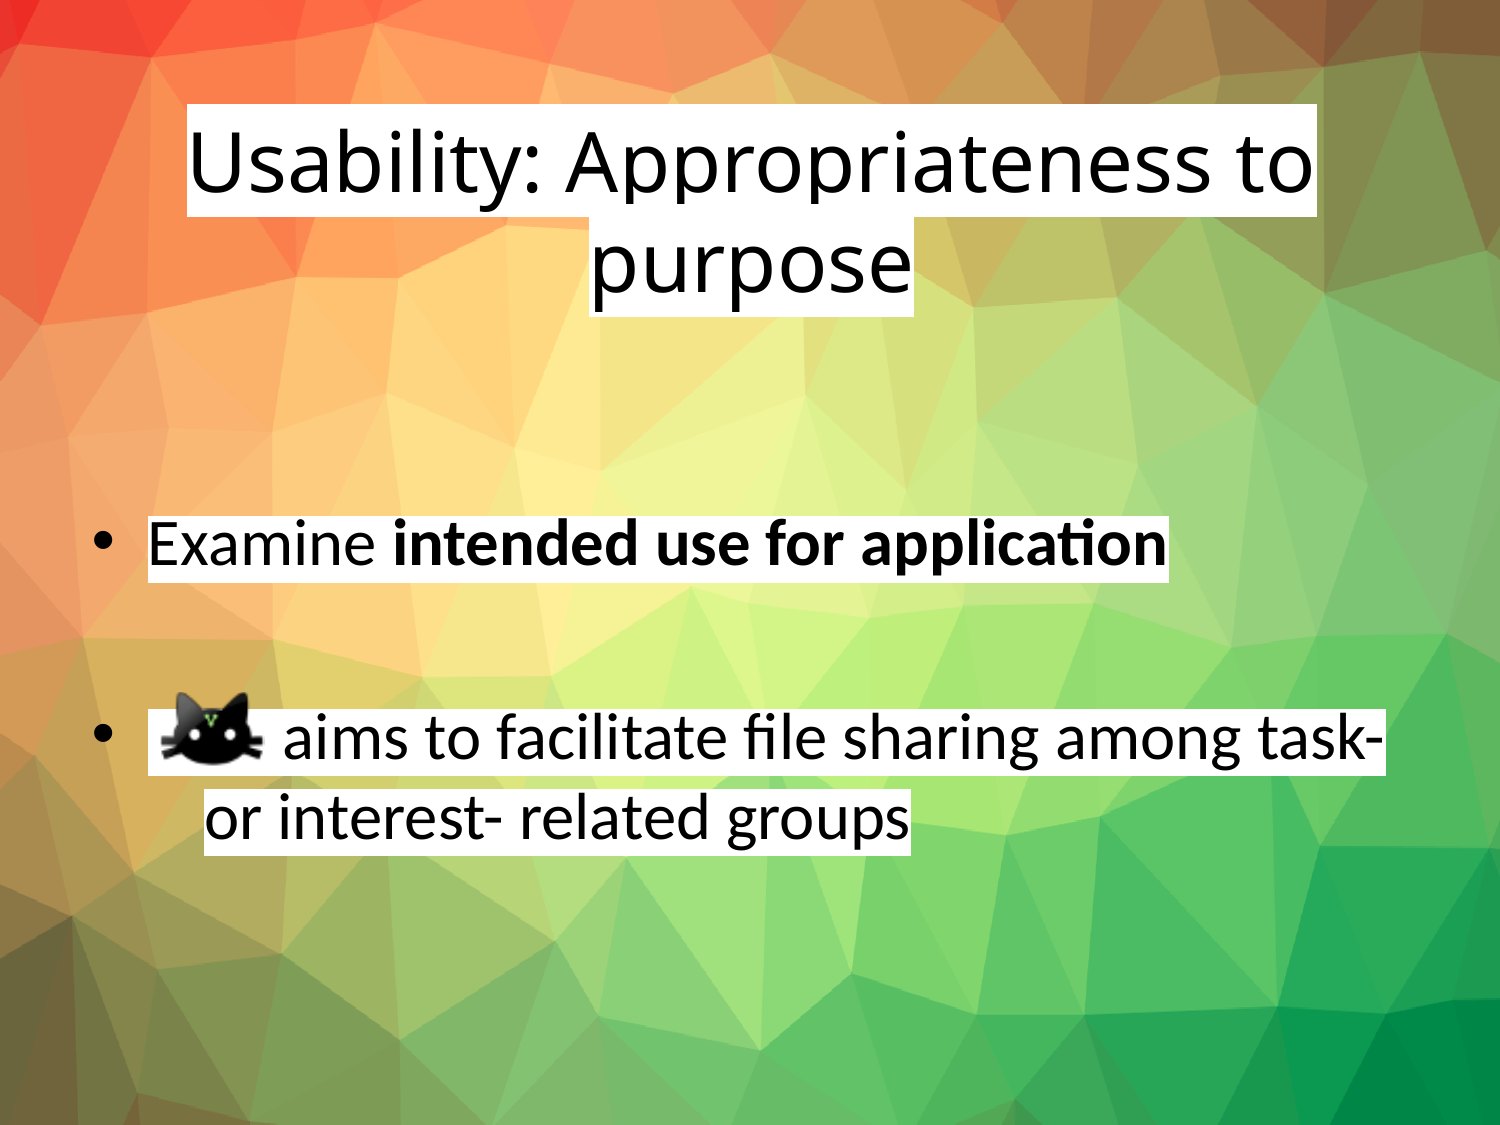

# Usability: Appropriateness to purpose
Examine intended use for application
 aims to facilitate file sharing among task- or interest- related groups